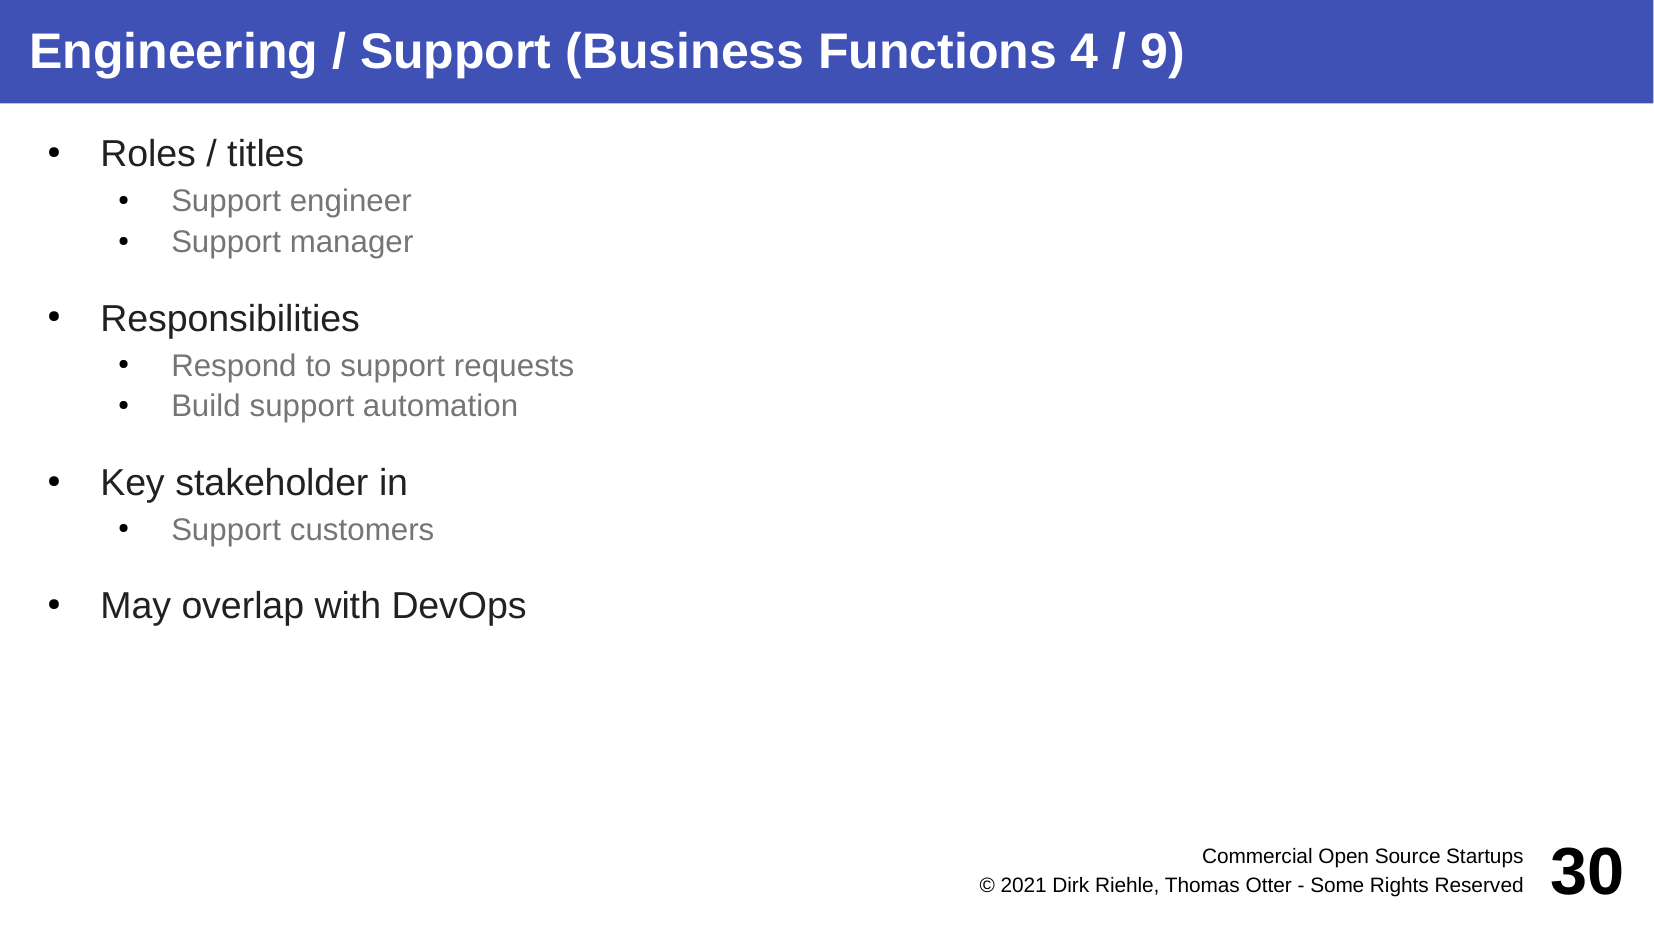

# Engineering / Support (Business Functions 4 / 9)
Roles / titles
Support engineer
Support manager
Responsibilities
Respond to support requests
Build support automation
Key stakeholder in
Support customers
May overlap with DevOps
Commercial Open Source Startups
30
© 2021 Dirk Riehle, Thomas Otter - Some Rights Reserved